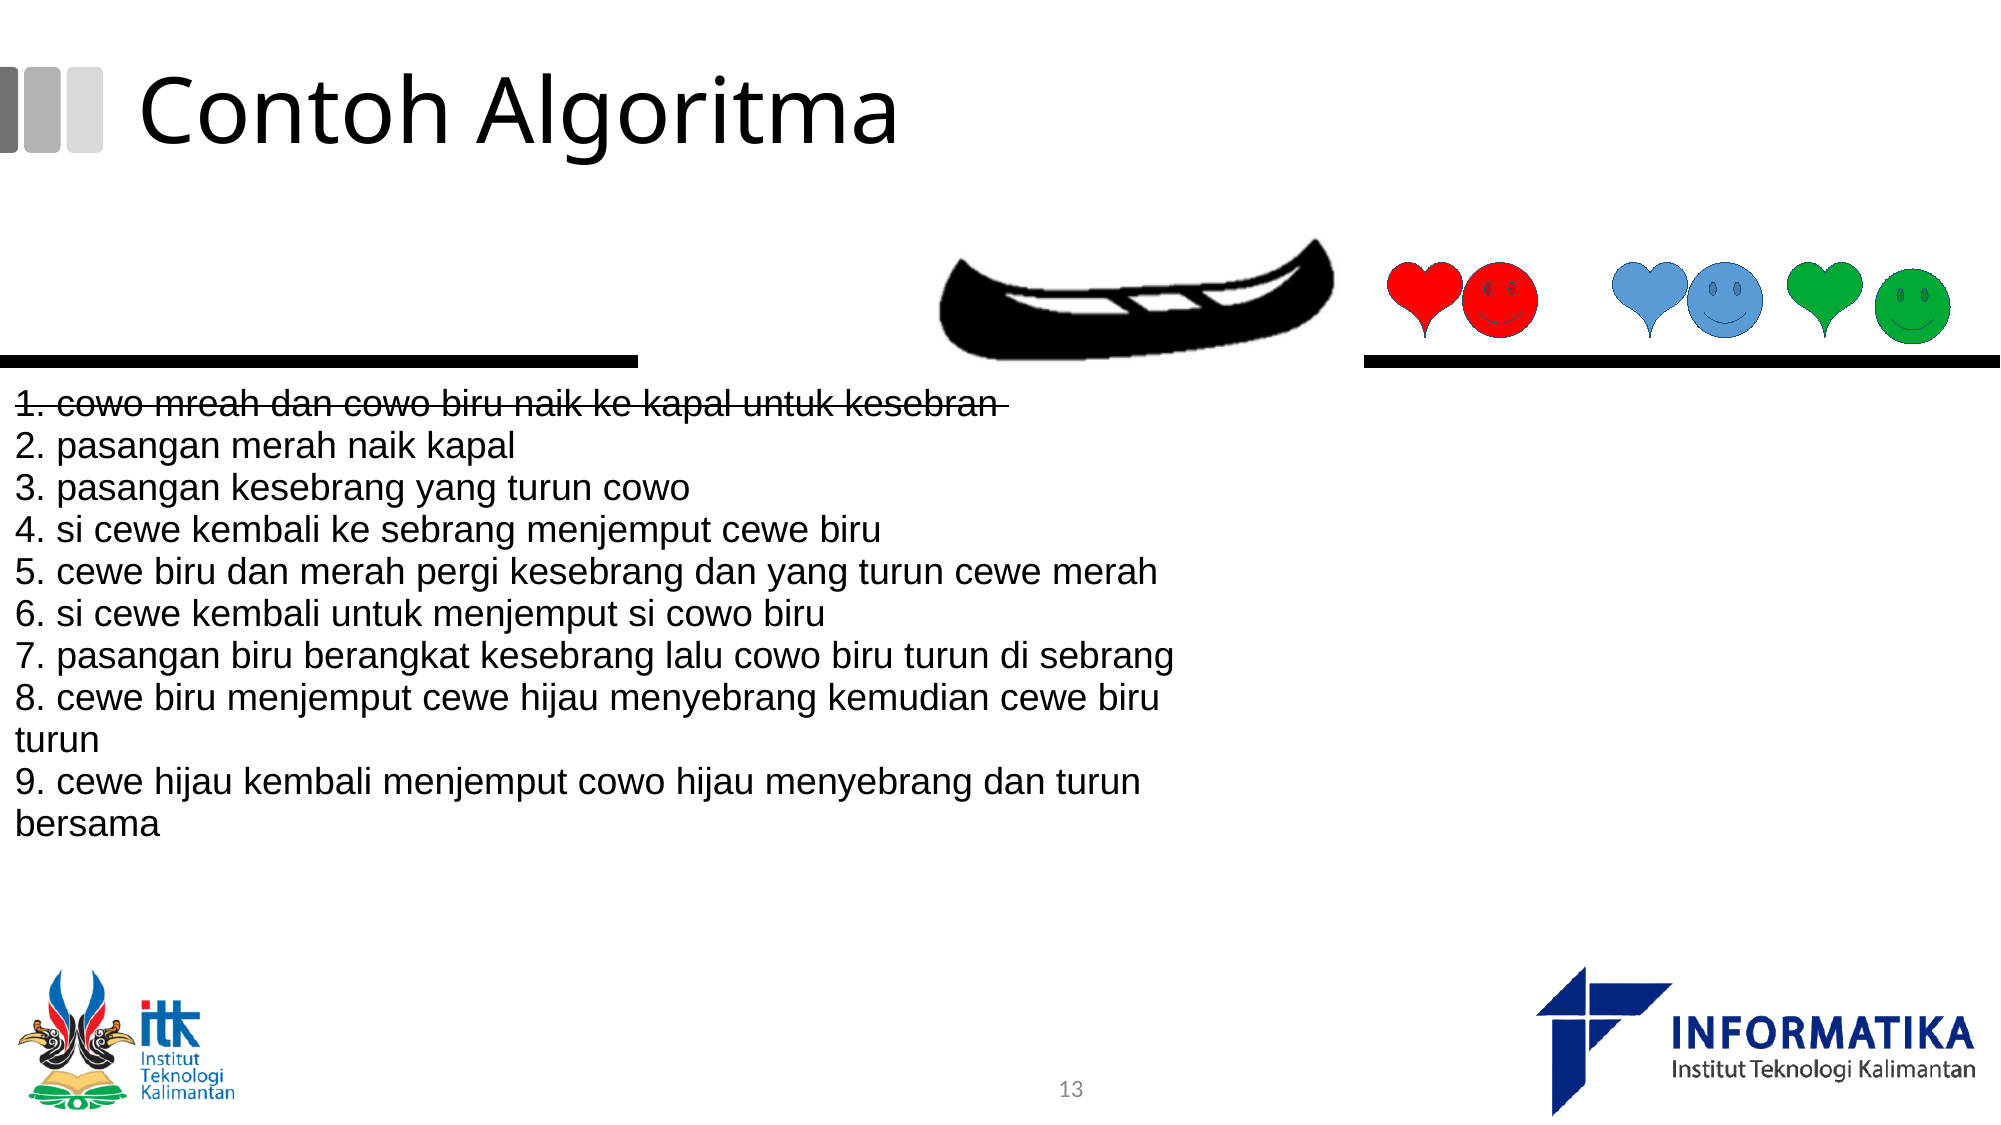

# Contoh Algoritma
1. cowo mreah dan cowo biru naik ke kapal untuk kesebran
2. pasangan merah naik kapal
3. pasangan kesebrang yang turun cowo
4. si cewe kembali ke sebrang menjemput cewe biru
5. cewe biru dan merah pergi kesebrang dan yang turun cewe merah
6. si cewe kembali untuk menjemput si cowo biru
7. pasangan biru berangkat kesebrang lalu cowo biru turun di sebrang
8. cewe biru menjemput cewe hijau menyebrang kemudian cewe biru turun
9. cewe hijau kembali menjemput cowo hijau menyebrang dan turun bersama
13